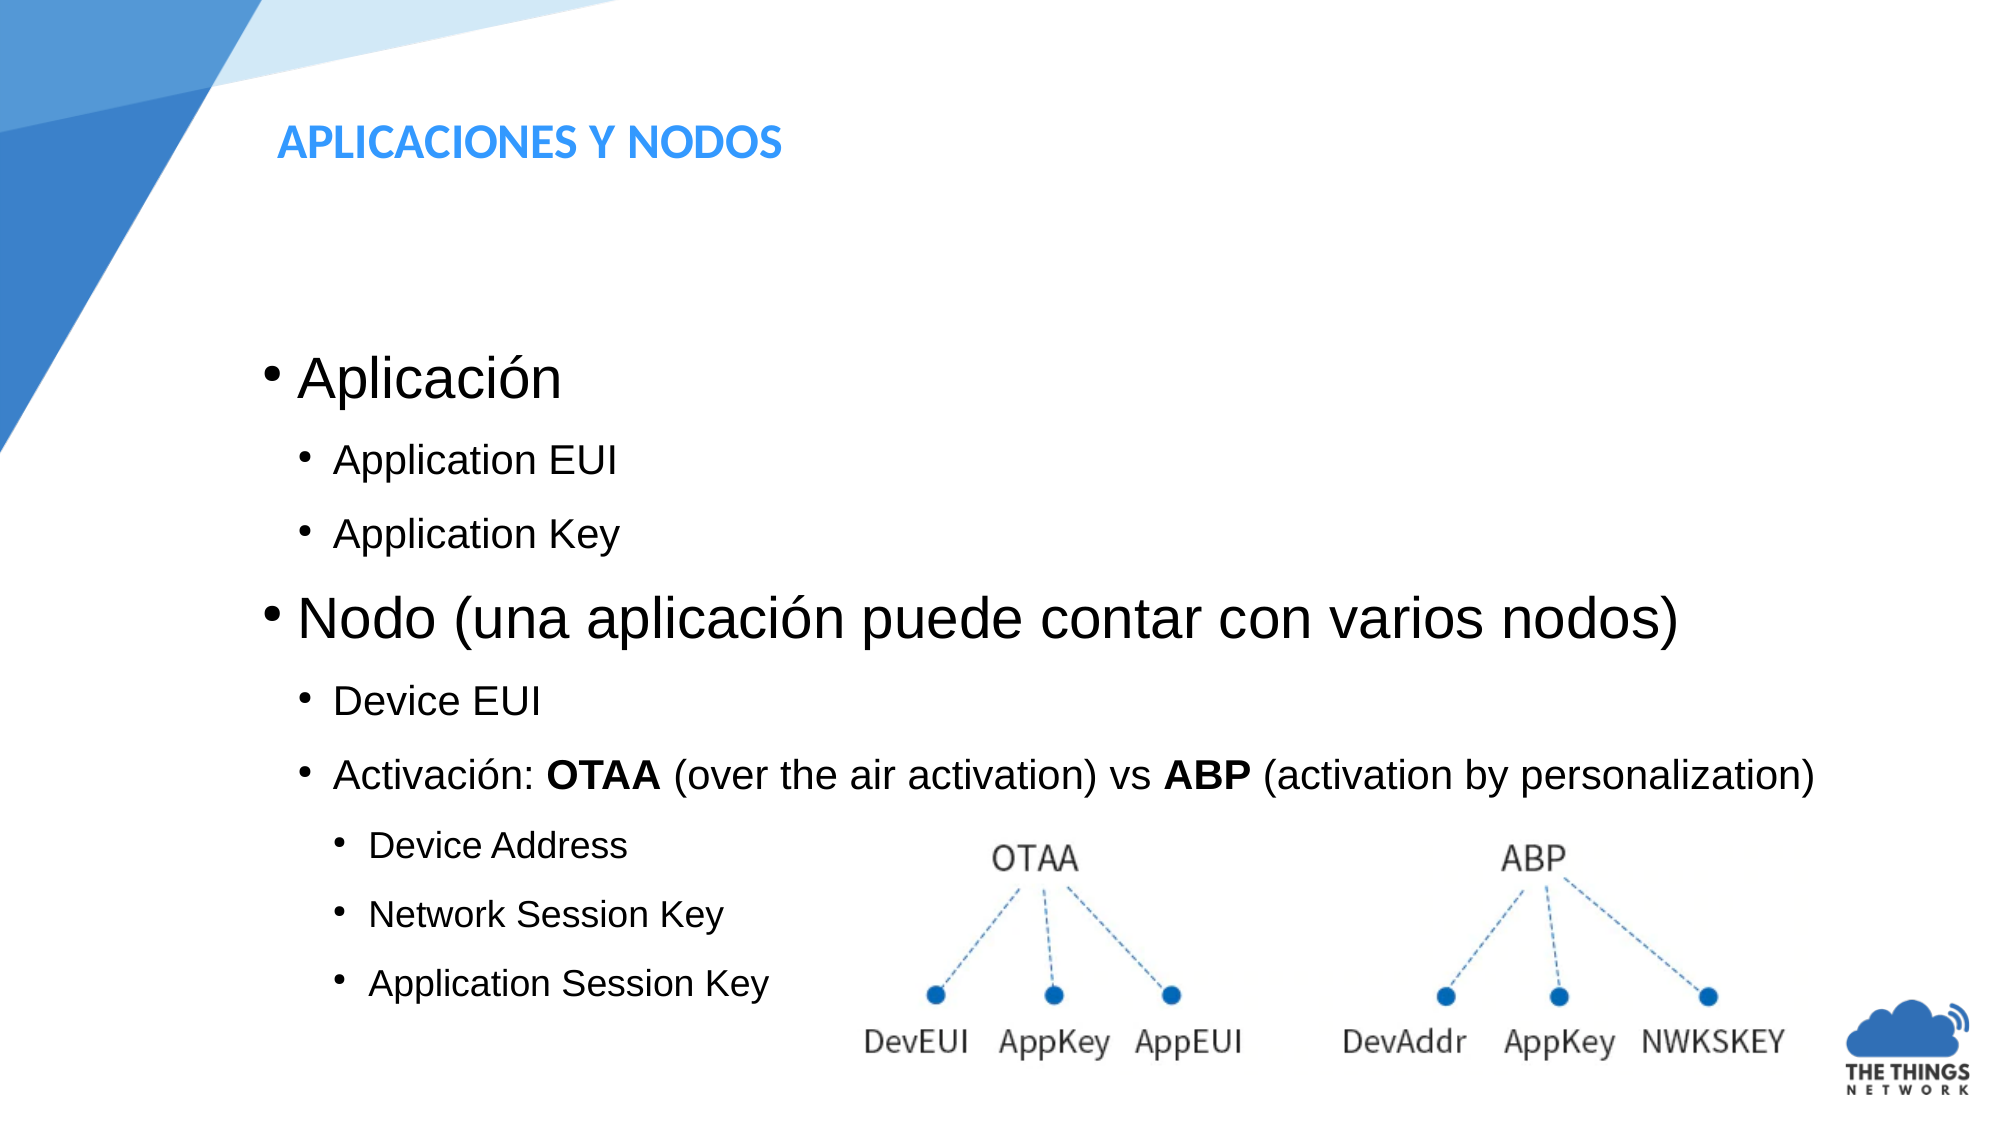

APLICACIONES Y NODOS
Aplicación
Application EUI
Application Key
Nodo (una aplicación puede contar con varios nodos)
Device EUI
Activación: OTAA (over the air activation) vs ABP (activation by personalization)
Device Address
Network Session Key
Application Session Key